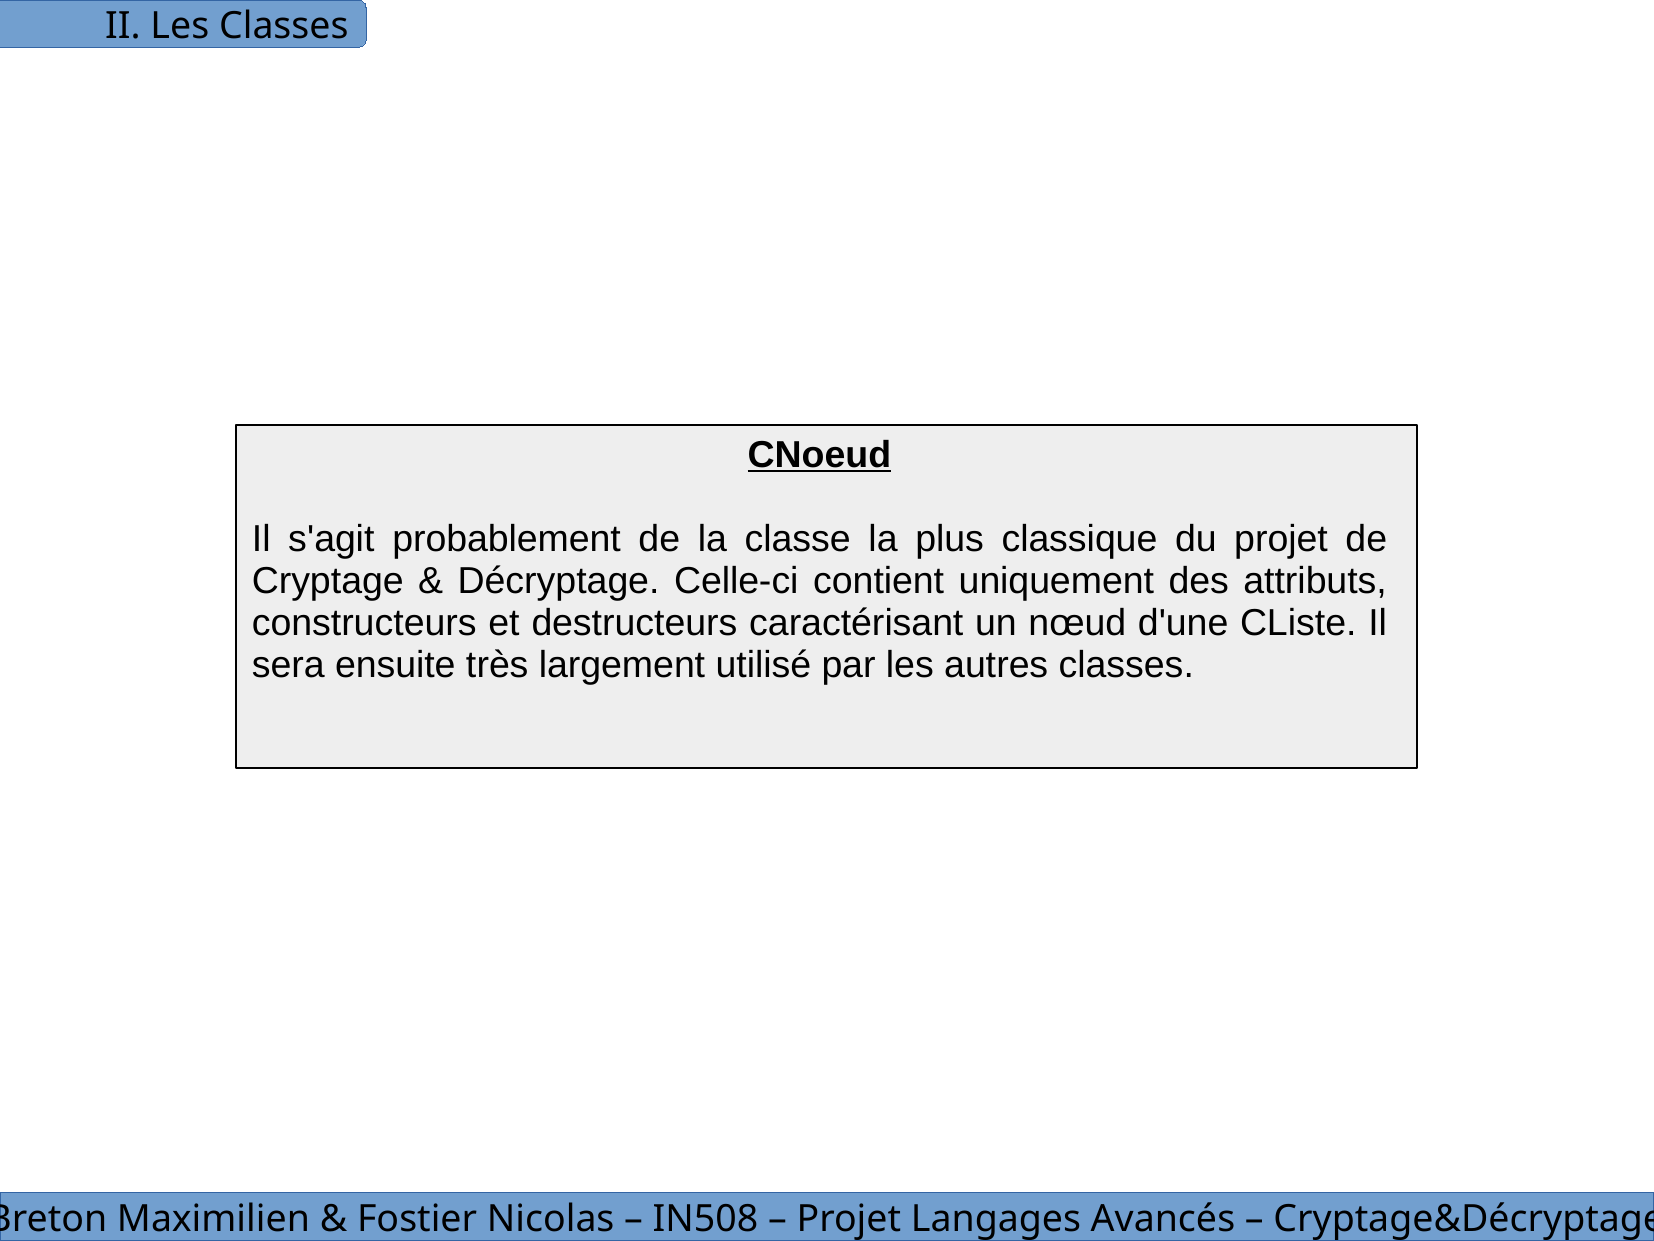

II. Les Classes
CNoeud
Il s'agit probablement de la classe la plus classique du projet de Cryptage & Décryptage. Celle-ci contient uniquement des attributs, constructeurs et destructeurs caractérisant un nœud d'une CListe. Il sera ensuite très largement utilisé par les autres classes.
Breton Maximilien & Fostier Nicolas – IN508 – Projet Langages Avancés – Cryptage&Décryptage